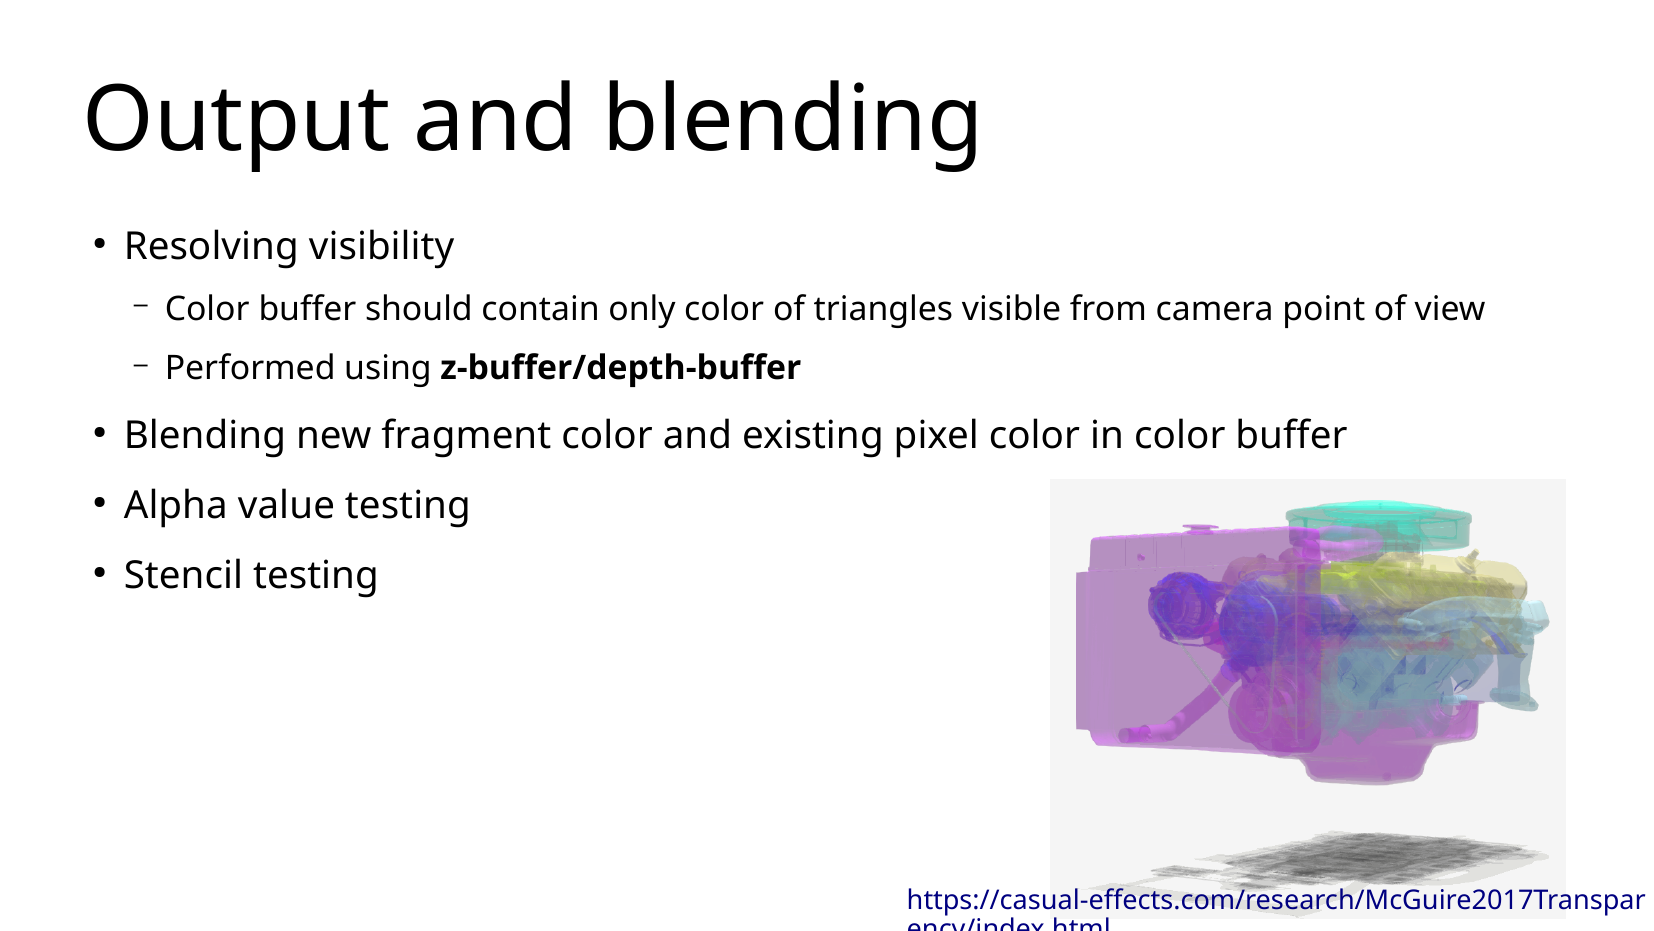

# Output and blending
Resolving visibility
Color buffer should contain only color of triangles visible from camera point of view
Performed using z-buffer/depth-buffer
Blending new fragment color and existing pixel color in color buffer
Alpha value testing
Stencil testing
https://casual-effects.com/research/McGuire2017Transparency/index.html